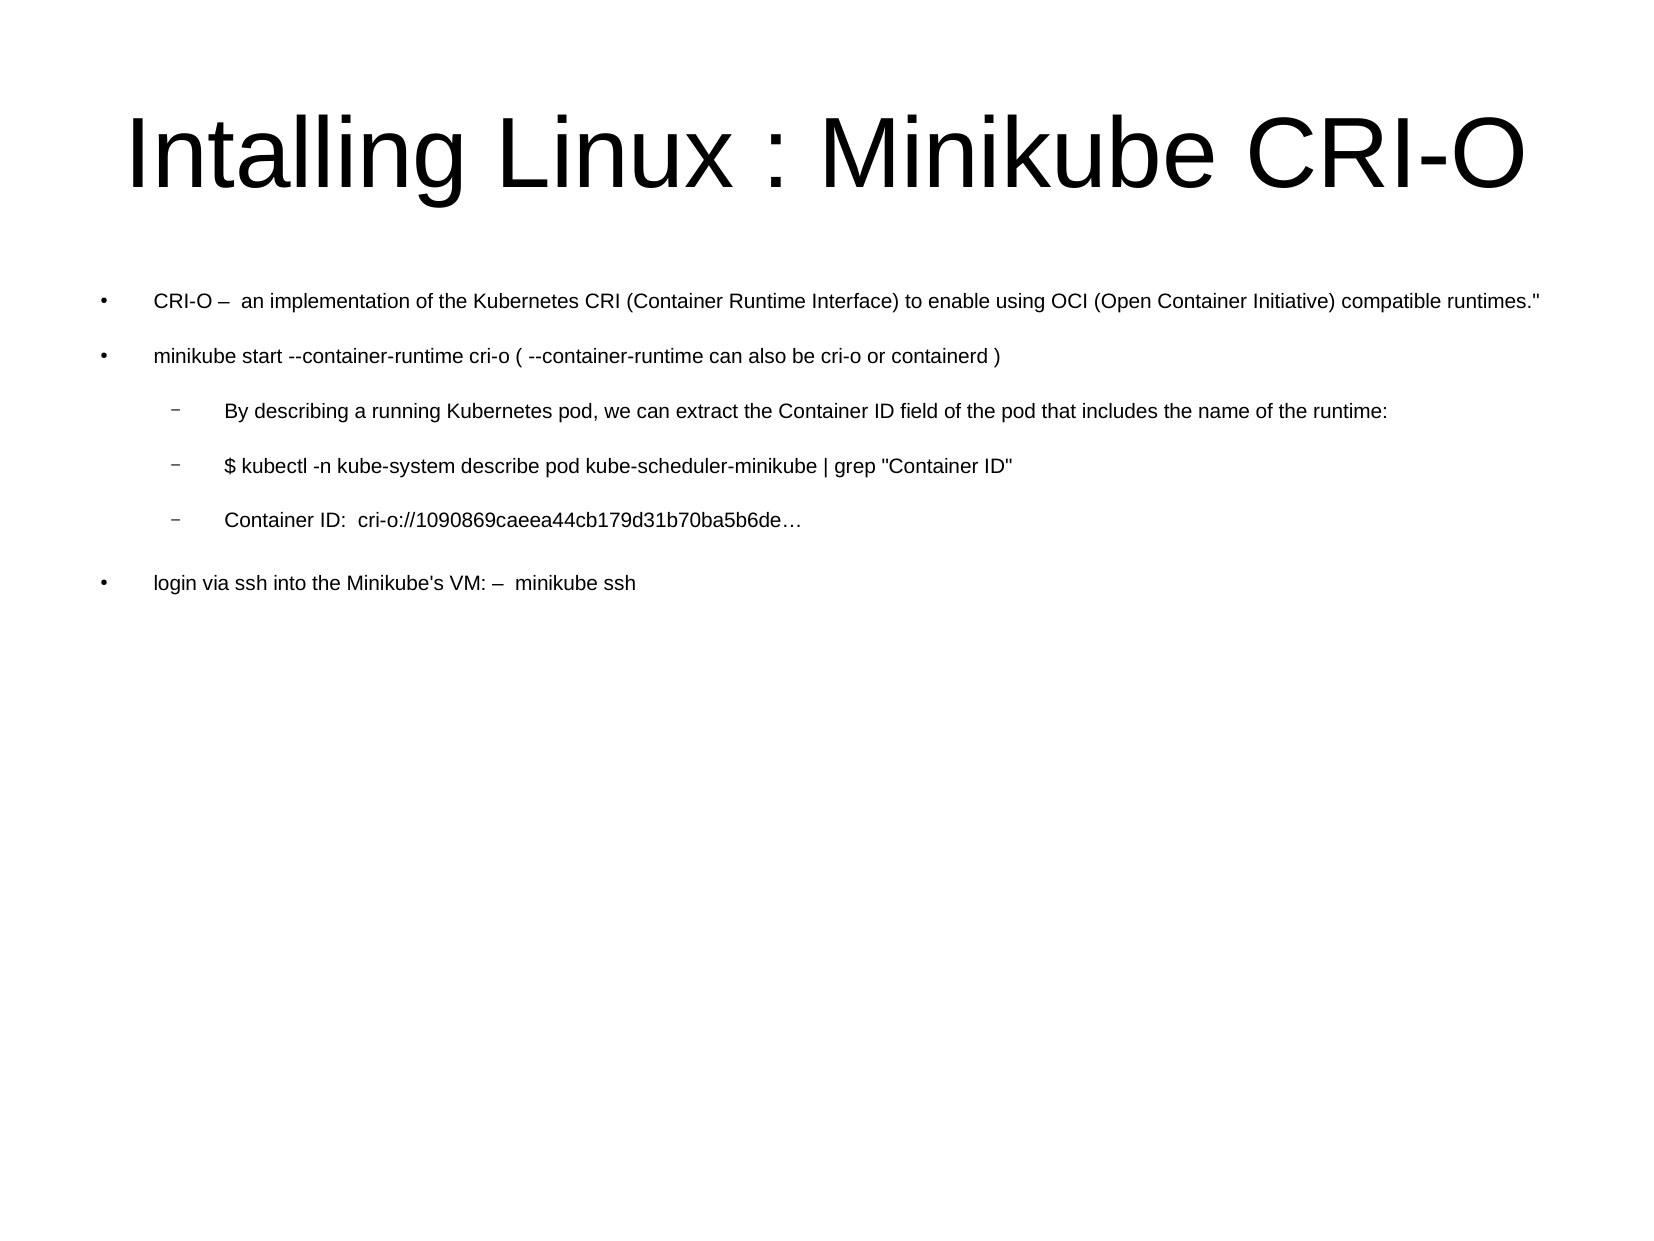

# Intalling Linux : Minikube CRI-O
CRI-O – an implementation of the Kubernetes CRI (Container Runtime Interface) to enable using OCI (Open Container Initiative) compatible runtimes."
minikube start --container-runtime cri-o ( --container-runtime can also be cri-o or containerd )
By describing a running Kubernetes pod, we can extract the Container ID field of the pod that includes the name of the runtime:
$ kubectl -n kube-system describe pod kube-scheduler-minikube | grep "Container ID"
Container ID: cri-o://1090869caeea44cb179d31b70ba5b6de…
login via ssh into the Minikube's VM: – minikube ssh